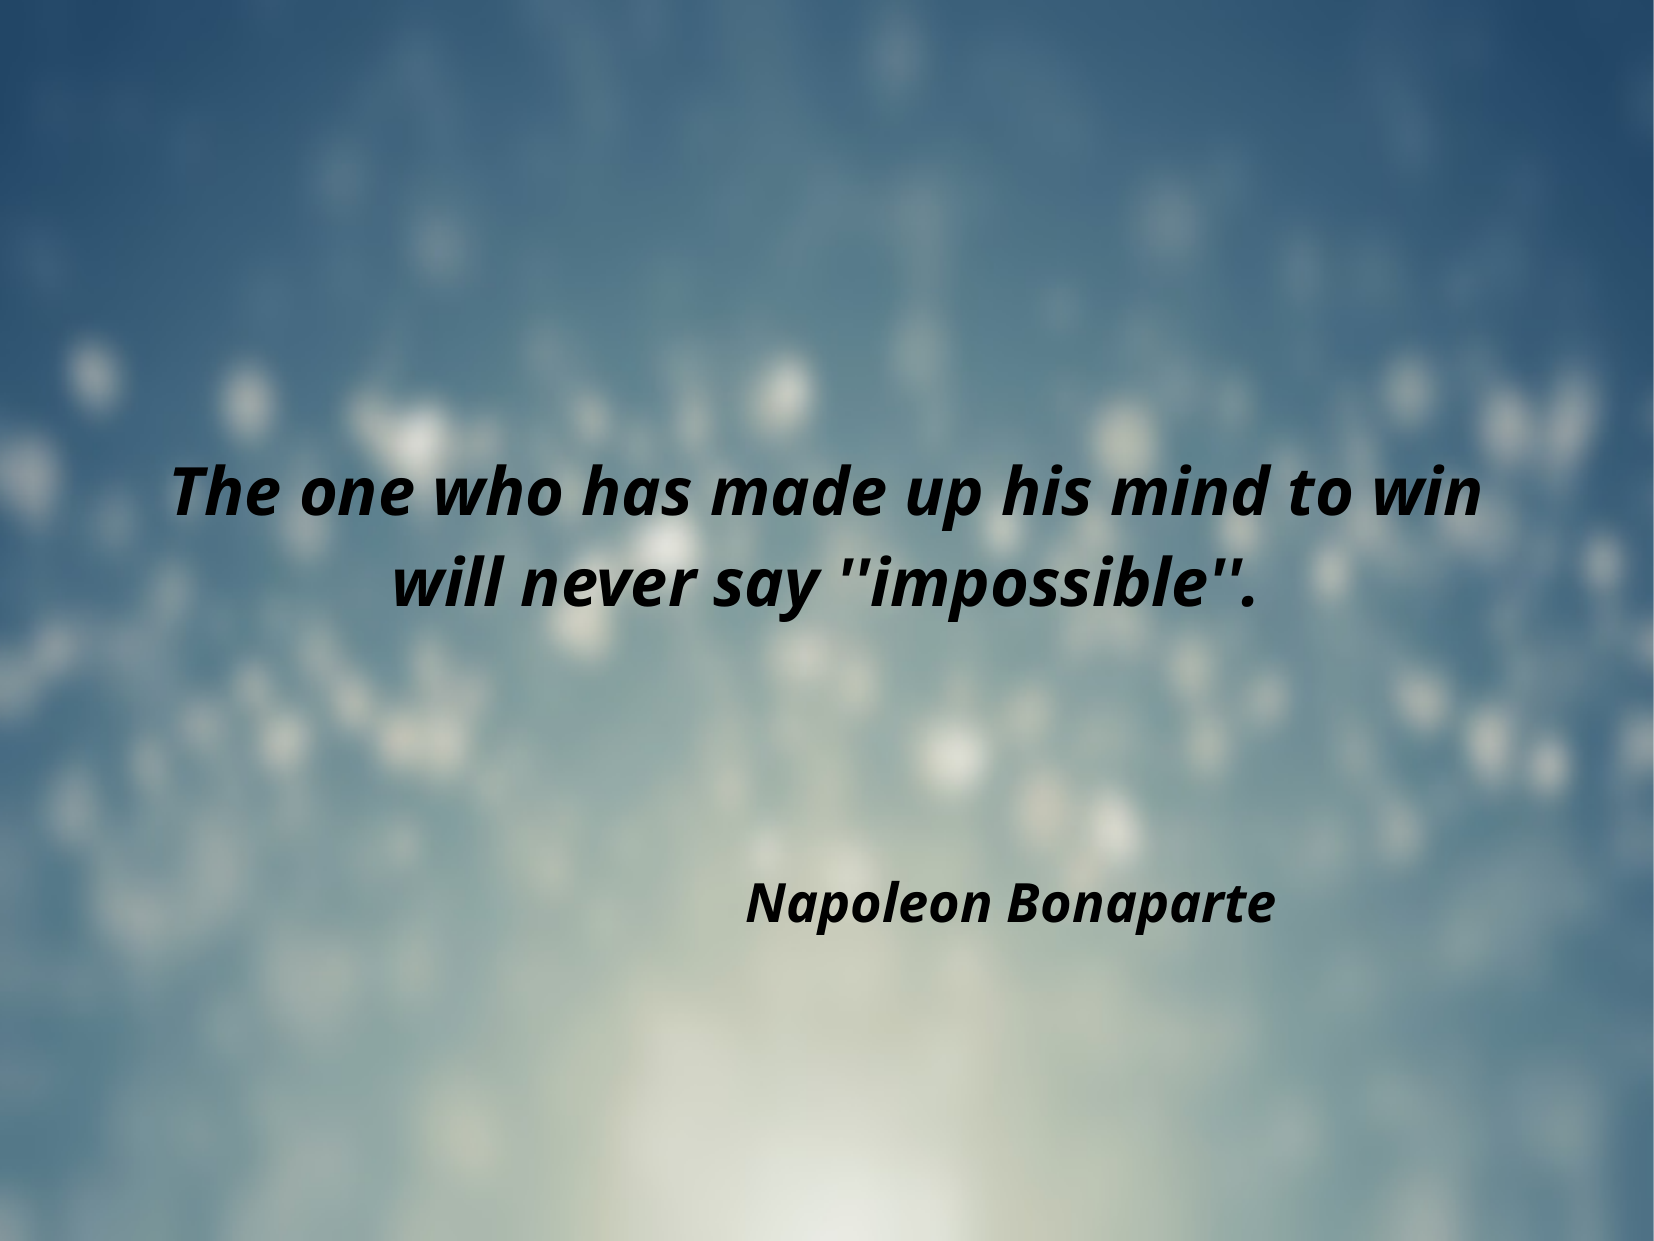

# The one who has made up his mind to win
will never say ''impossible''.
					Napoleon Bonaparte